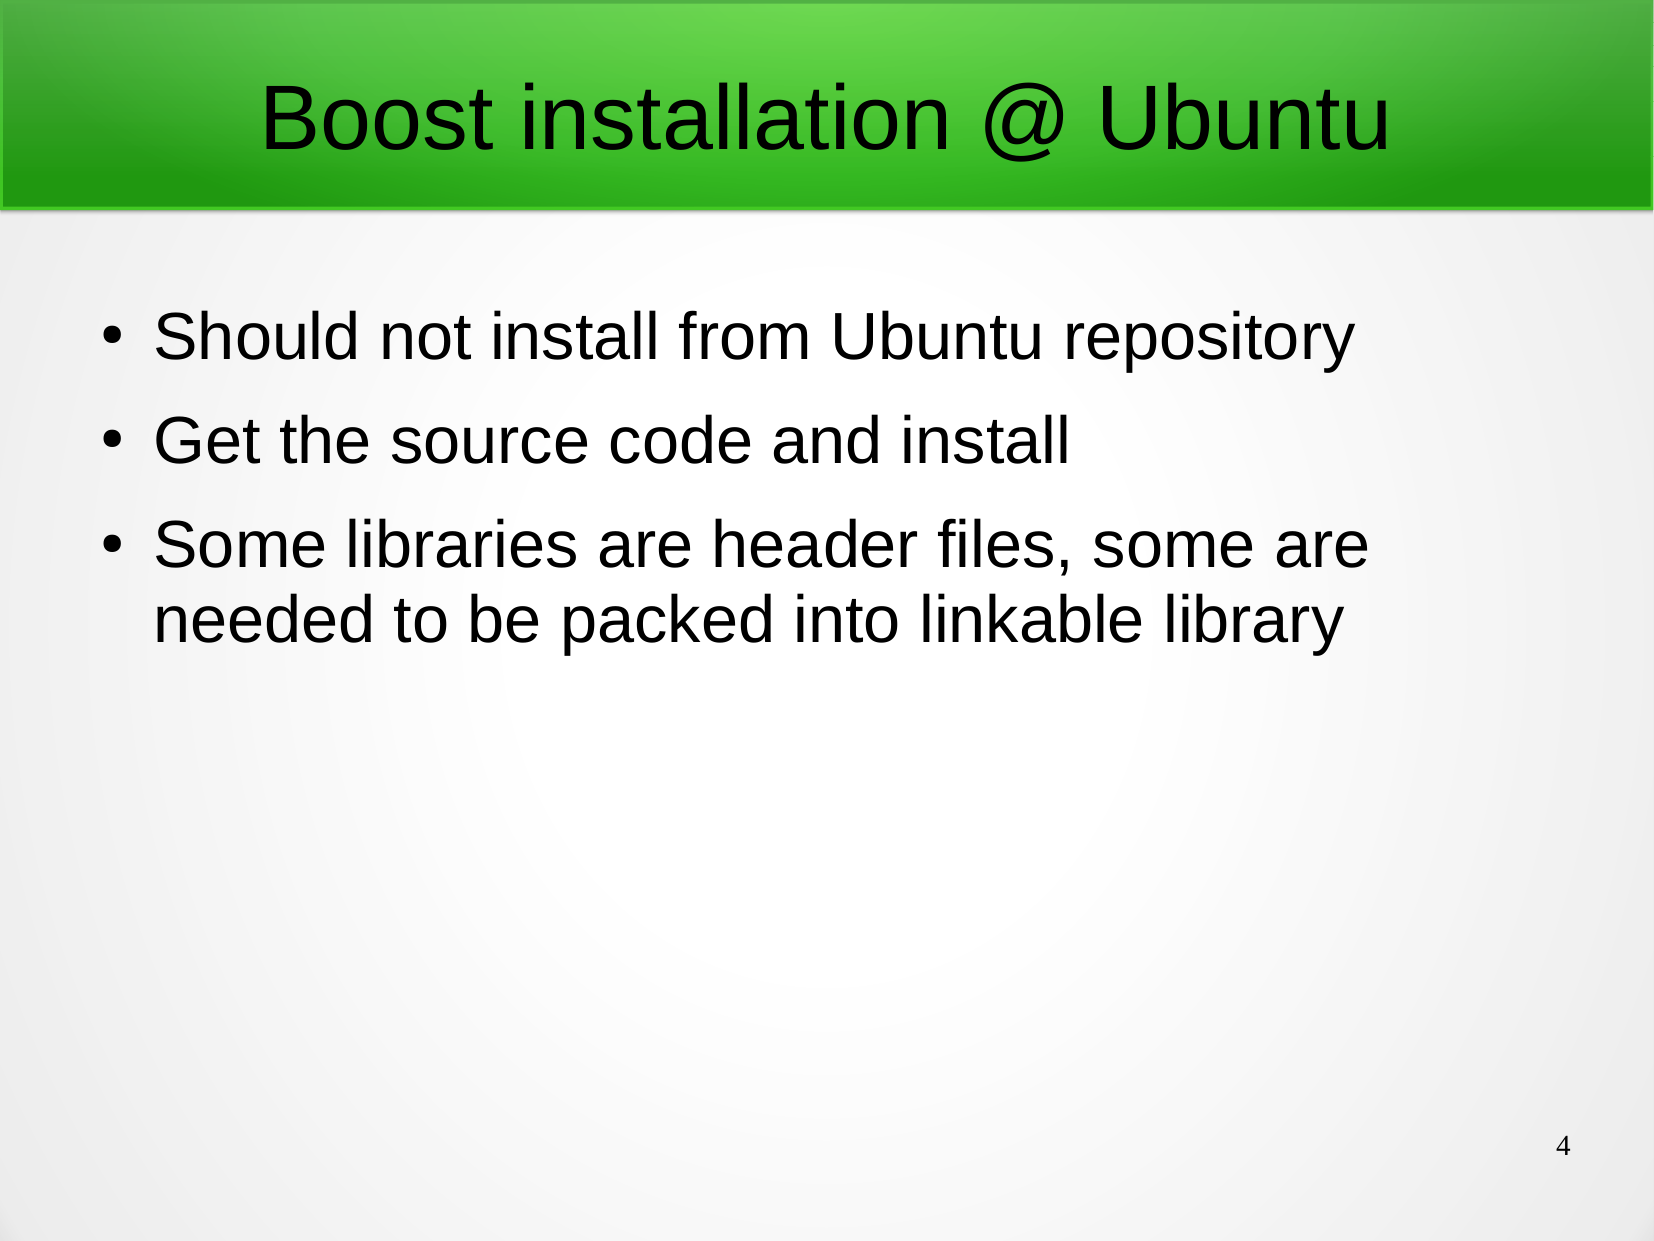

# Boost installation @ Ubuntu
Should not install from Ubuntu repository
Get the source code and install
Some libraries are header files, some are needed to be packed into linkable library
4